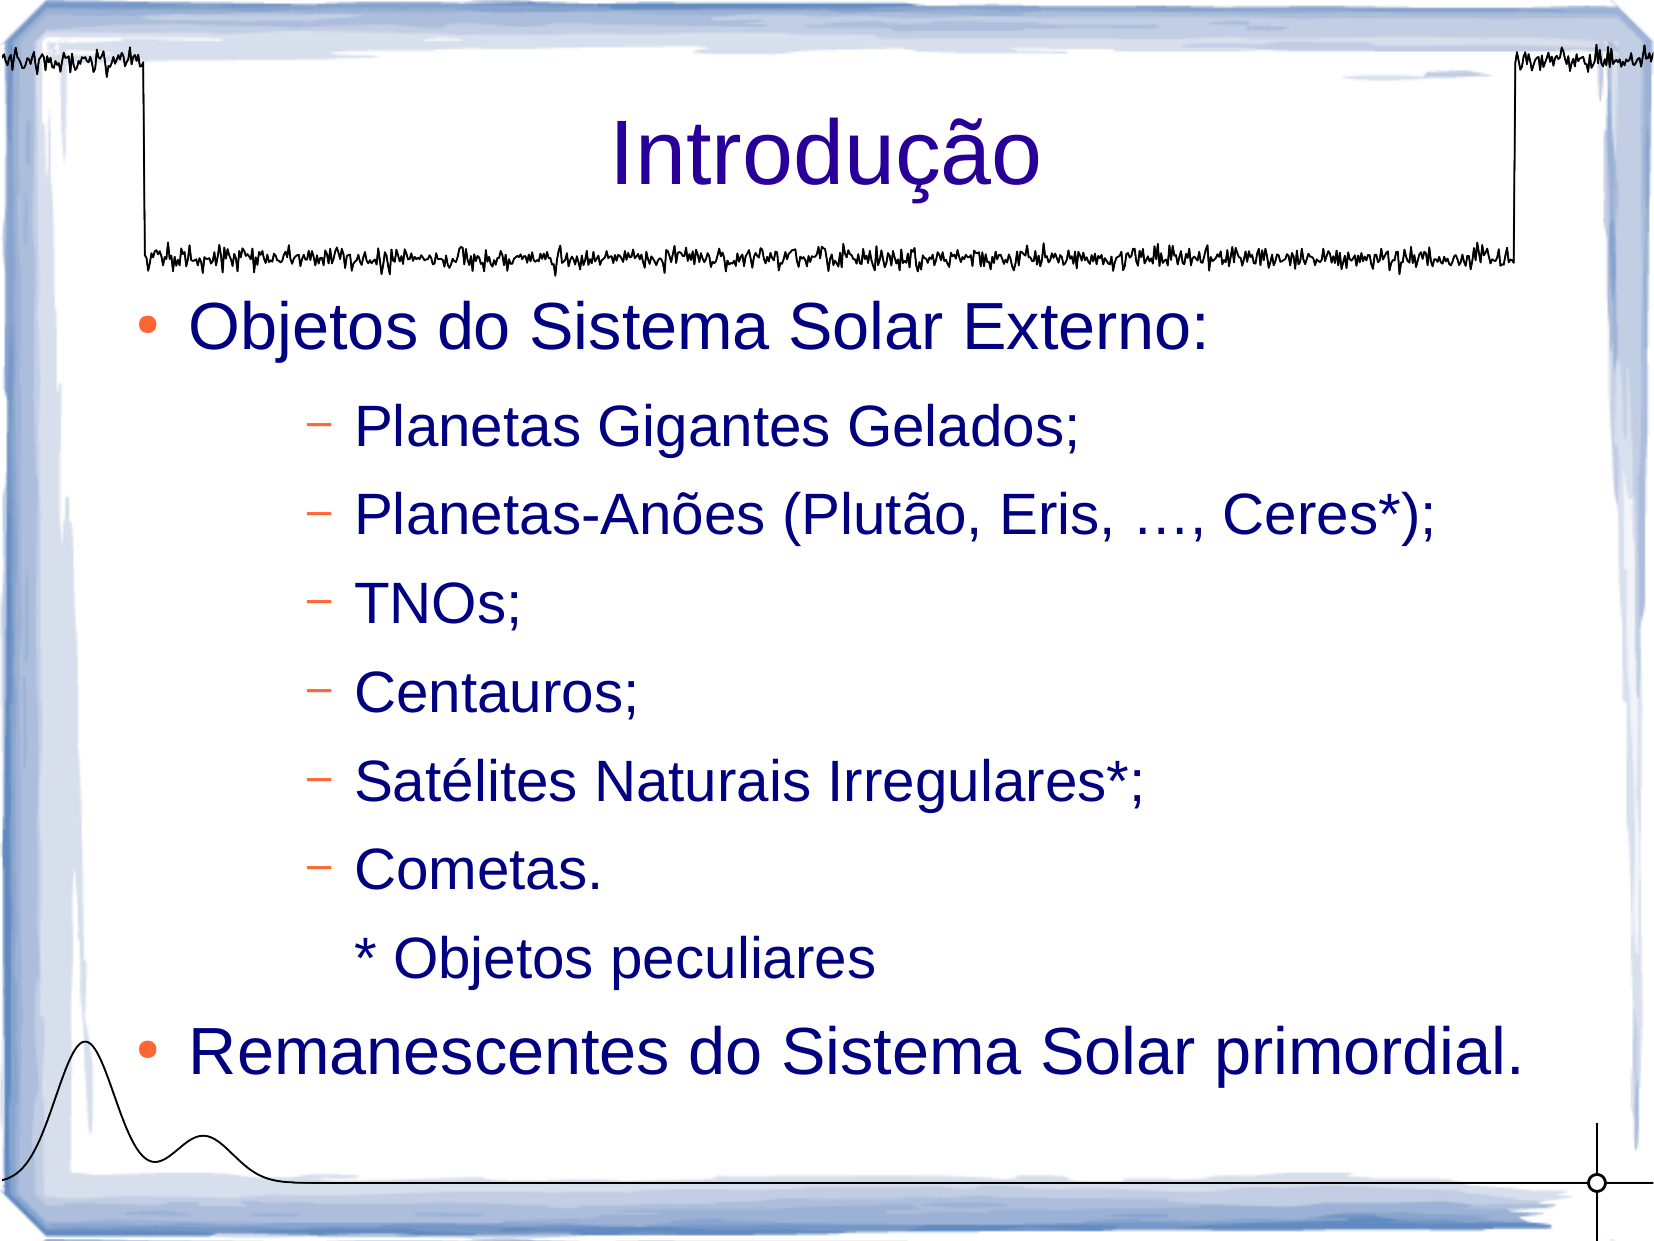

# Introdução
Objetos do Sistema Solar Externo:
Planetas Gigantes Gelados;
Planetas-Anões (Plutão, Eris, …, Ceres*);
TNOs;
Centauros;
Satélites Naturais Irregulares*;
Cometas.
* Objetos peculiares
Remanescentes do Sistema Solar primordial.